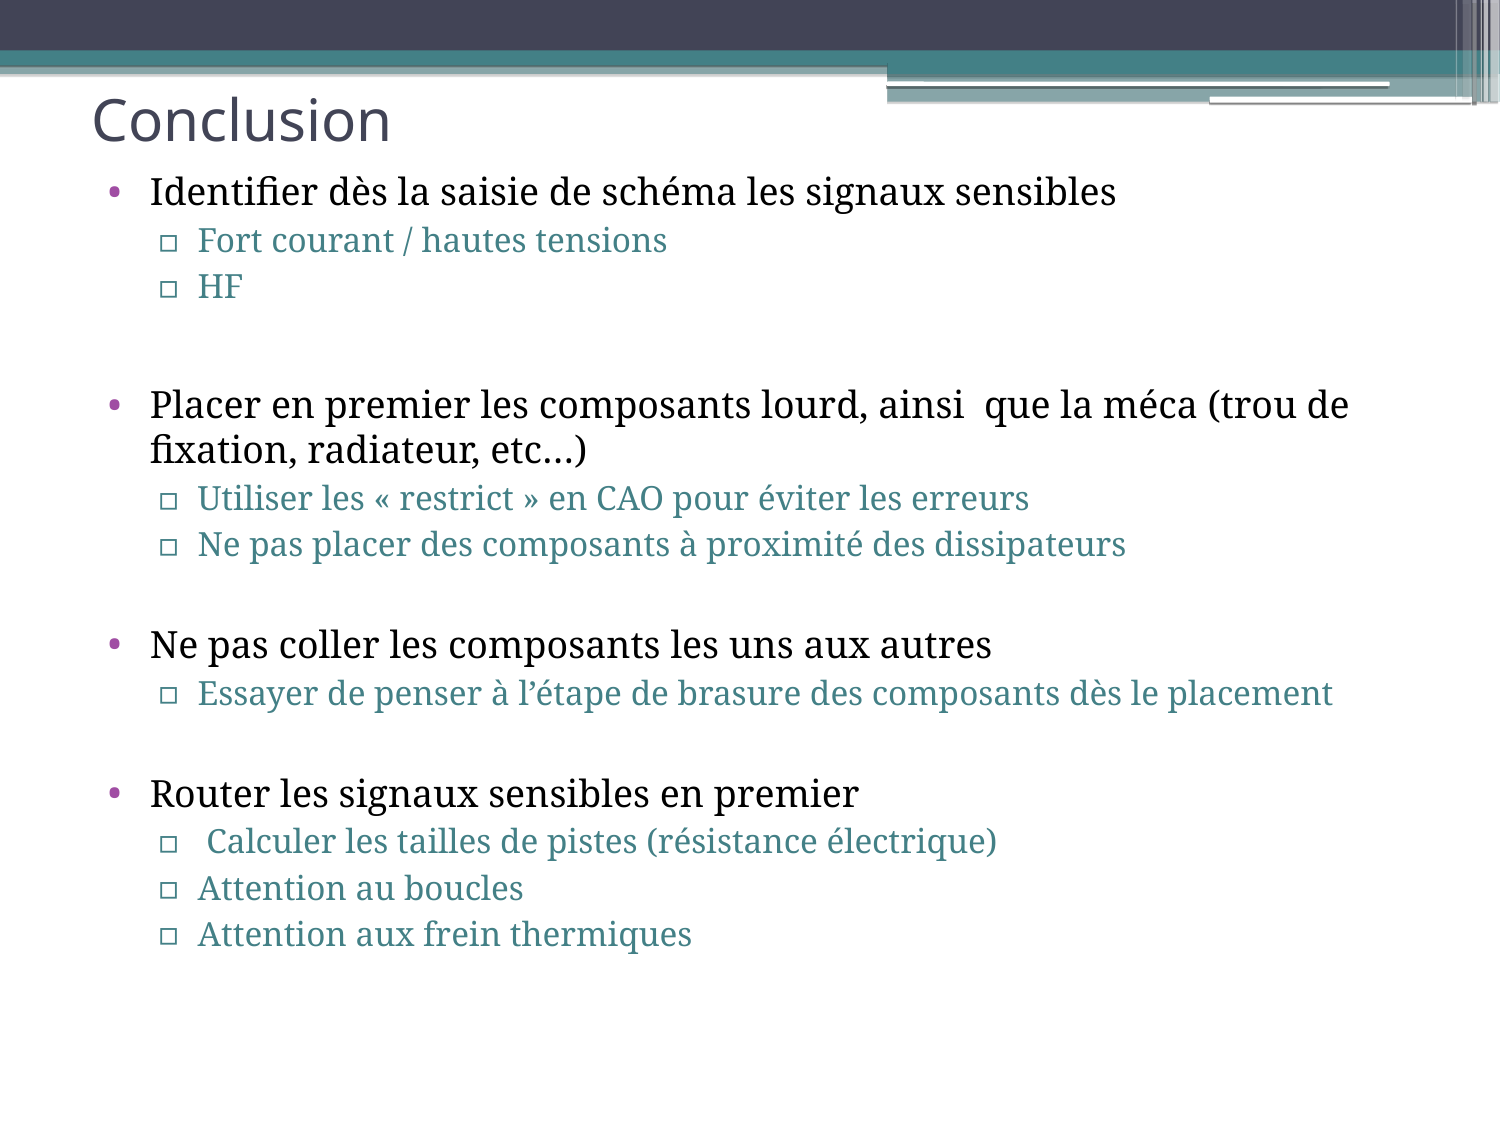

# Conclusion
Identifier dès la saisie de schéma les signaux sensibles
Fort courant / hautes tensions
HF
Placer en premier les composants lourd, ainsi que la méca (trou de fixation, radiateur, etc…)
Utiliser les « restrict » en CAO pour éviter les erreurs
Ne pas placer des composants à proximité des dissipateurs
Ne pas coller les composants les uns aux autres
Essayer de penser à l’étape de brasure des composants dès le placement
Router les signaux sensibles en premier
 Calculer les tailles de pistes (résistance électrique)
Attention au boucles
Attention aux frein thermiques